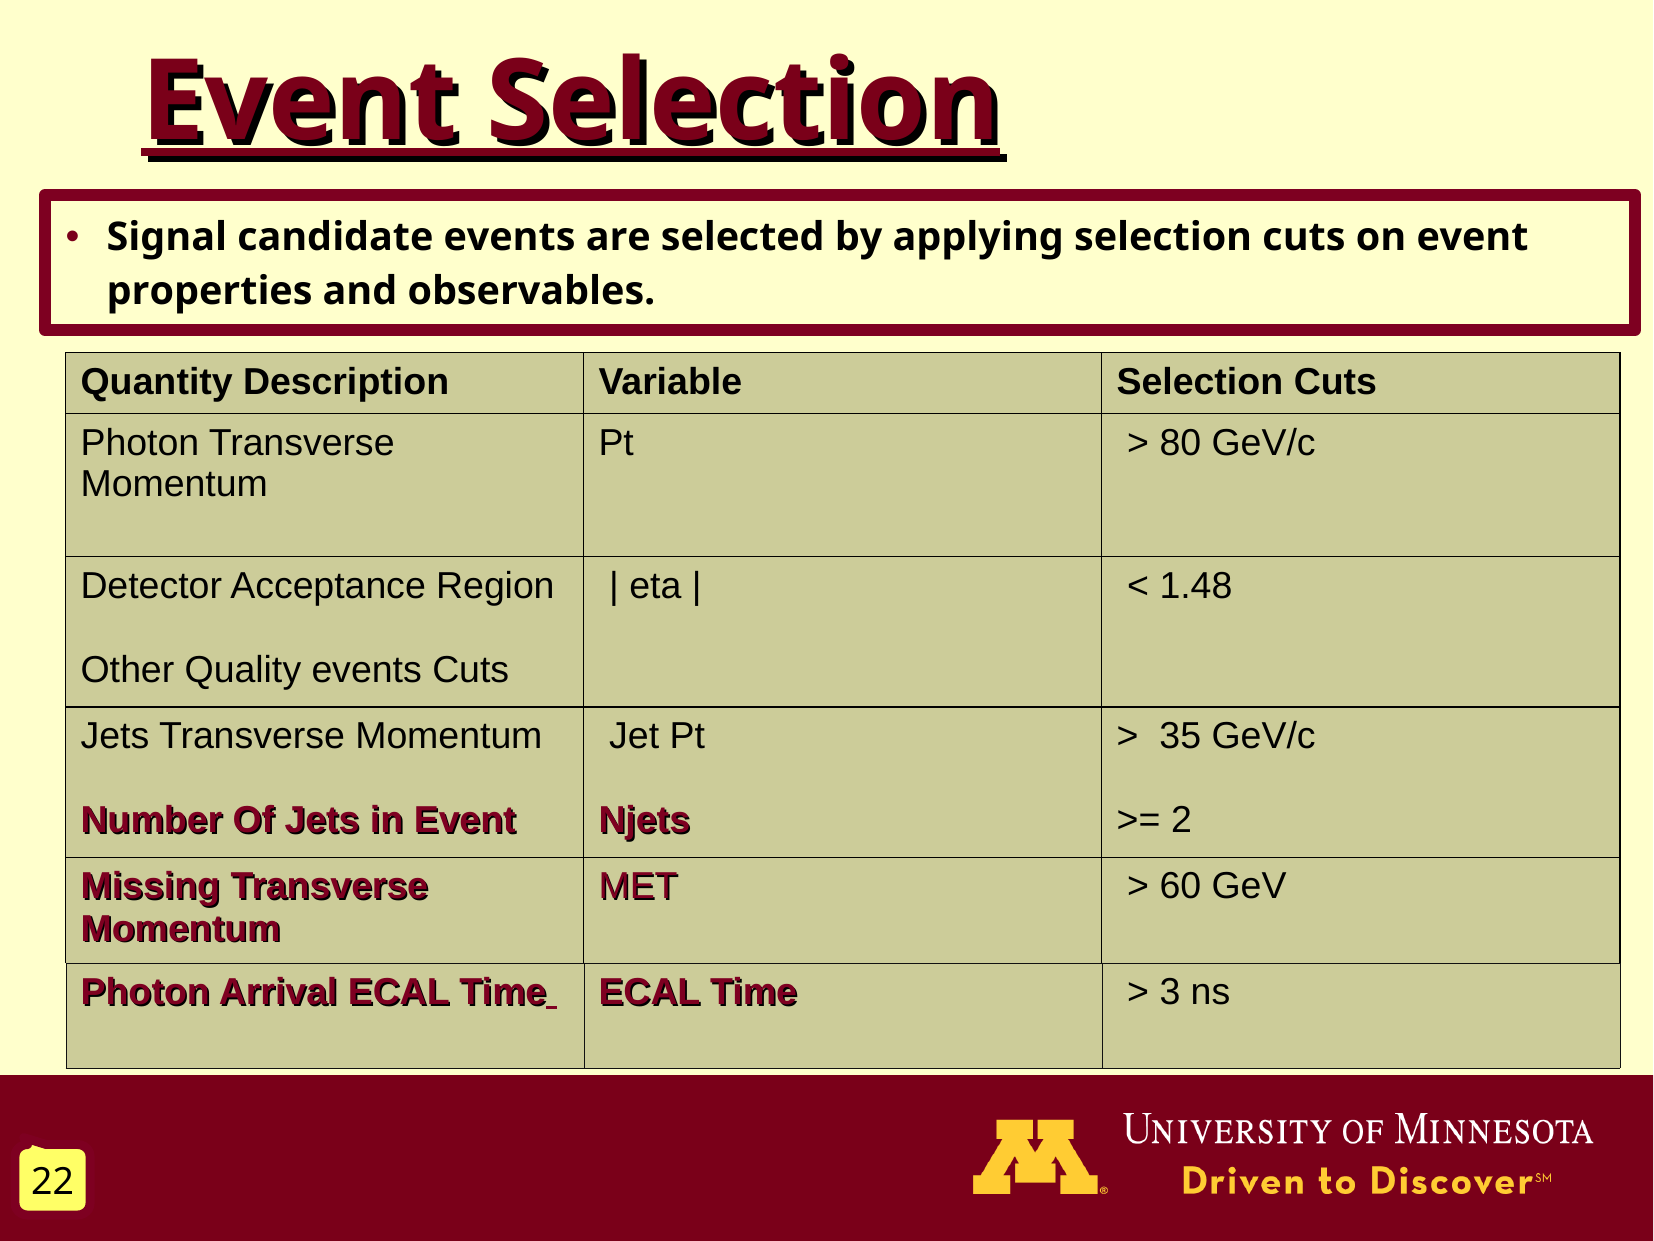

# Event Selection
Signal candidate events are selected by applying selection cuts on event properties and observables.
| Quantity Description | Variable | Selection Cuts |
| --- | --- | --- |
| Photon Transverse Momentum | Pt | > 80 GeV/c |
| Detector Acceptance Region Other Quality events Cuts | | eta | | < 1.48 |
| Jets Transverse Momentum Number Of Jets in Event | Jet Pt Njets | > 35 GeV/c >= 2 |
| Missing Transverse Momentum | MET | > 60 GeV |
| Photon Arrival ECAL Time | ECAL Time | > 3 ns |
22